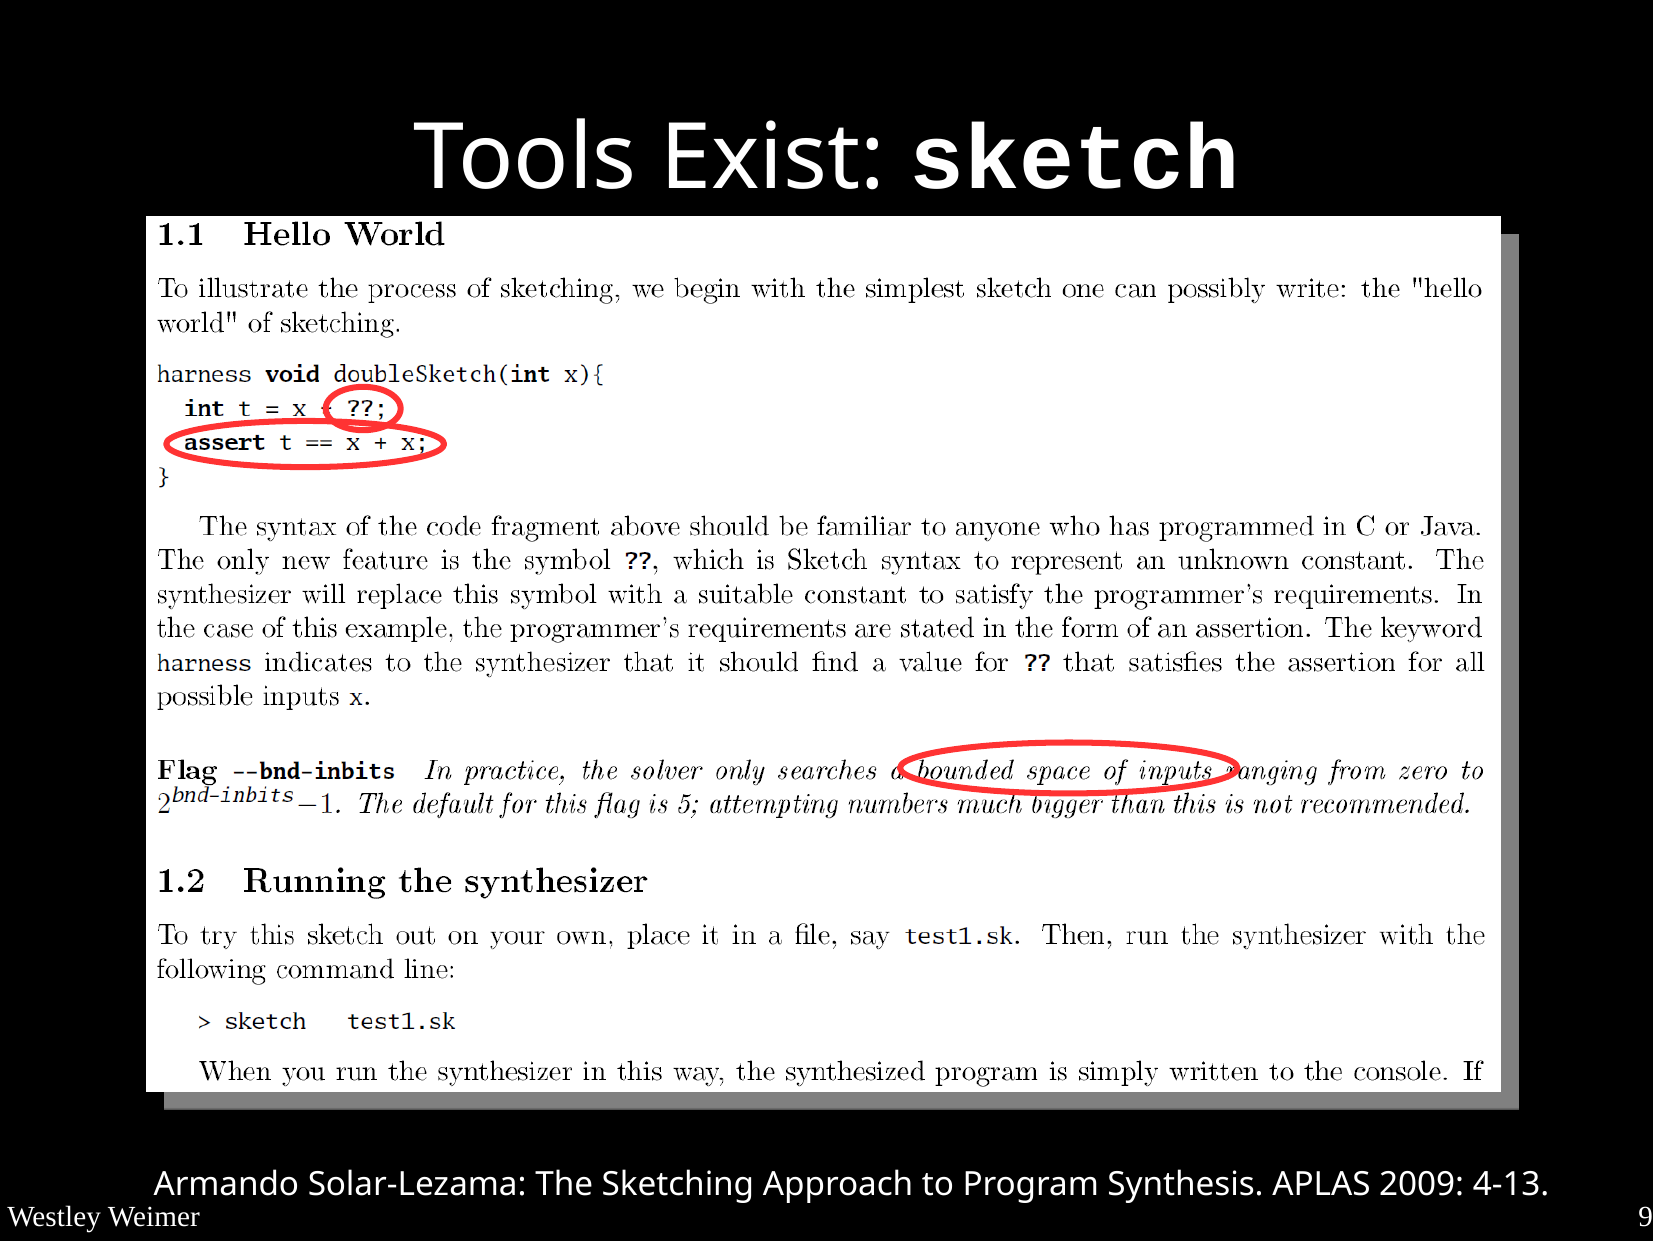

# Tools Exist: sketch
Armando Solar-Lezama: The Sketching Approach to Program Synthesis. APLAS 2009: 4-13.
9